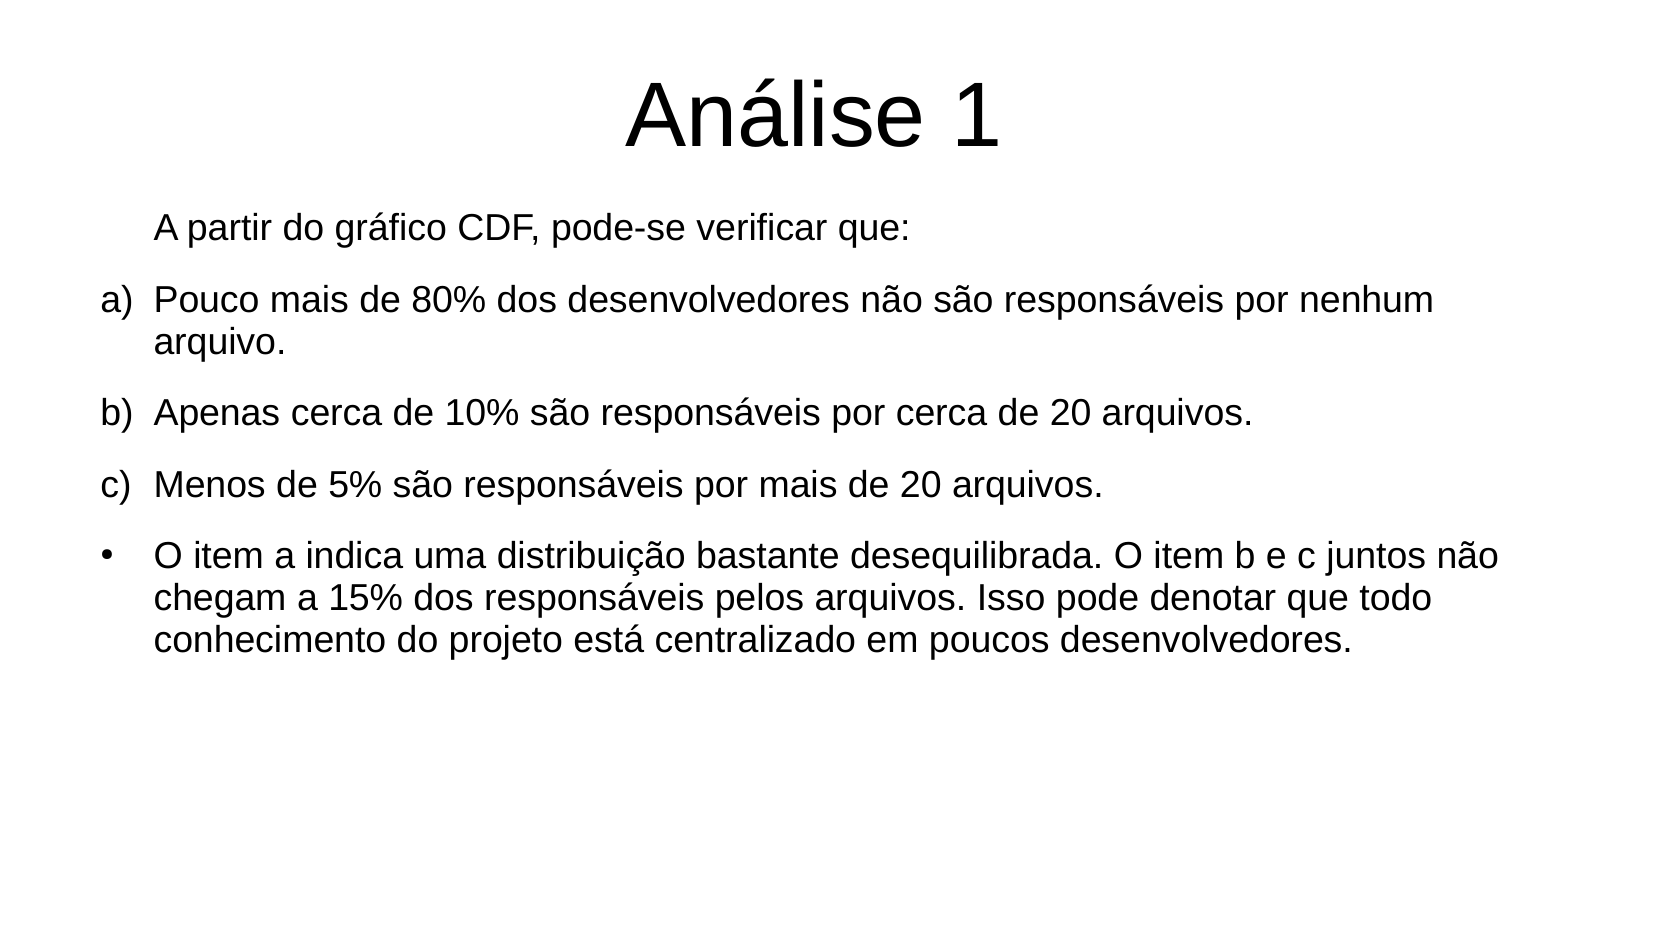

# Análise 1
A partir do gráfico CDF, pode-se verificar que:
Pouco mais de 80% dos desenvolvedores não são responsáveis por nenhum arquivo.
Apenas cerca de 10% são responsáveis por cerca de 20 arquivos.
Menos de 5% são responsáveis por mais de 20 arquivos.
O item a indica uma distribuição bastante desequilibrada. O item b e c juntos não chegam a 15% dos responsáveis pelos arquivos. Isso pode denotar que todo conhecimento do projeto está centralizado em poucos desenvolvedores.